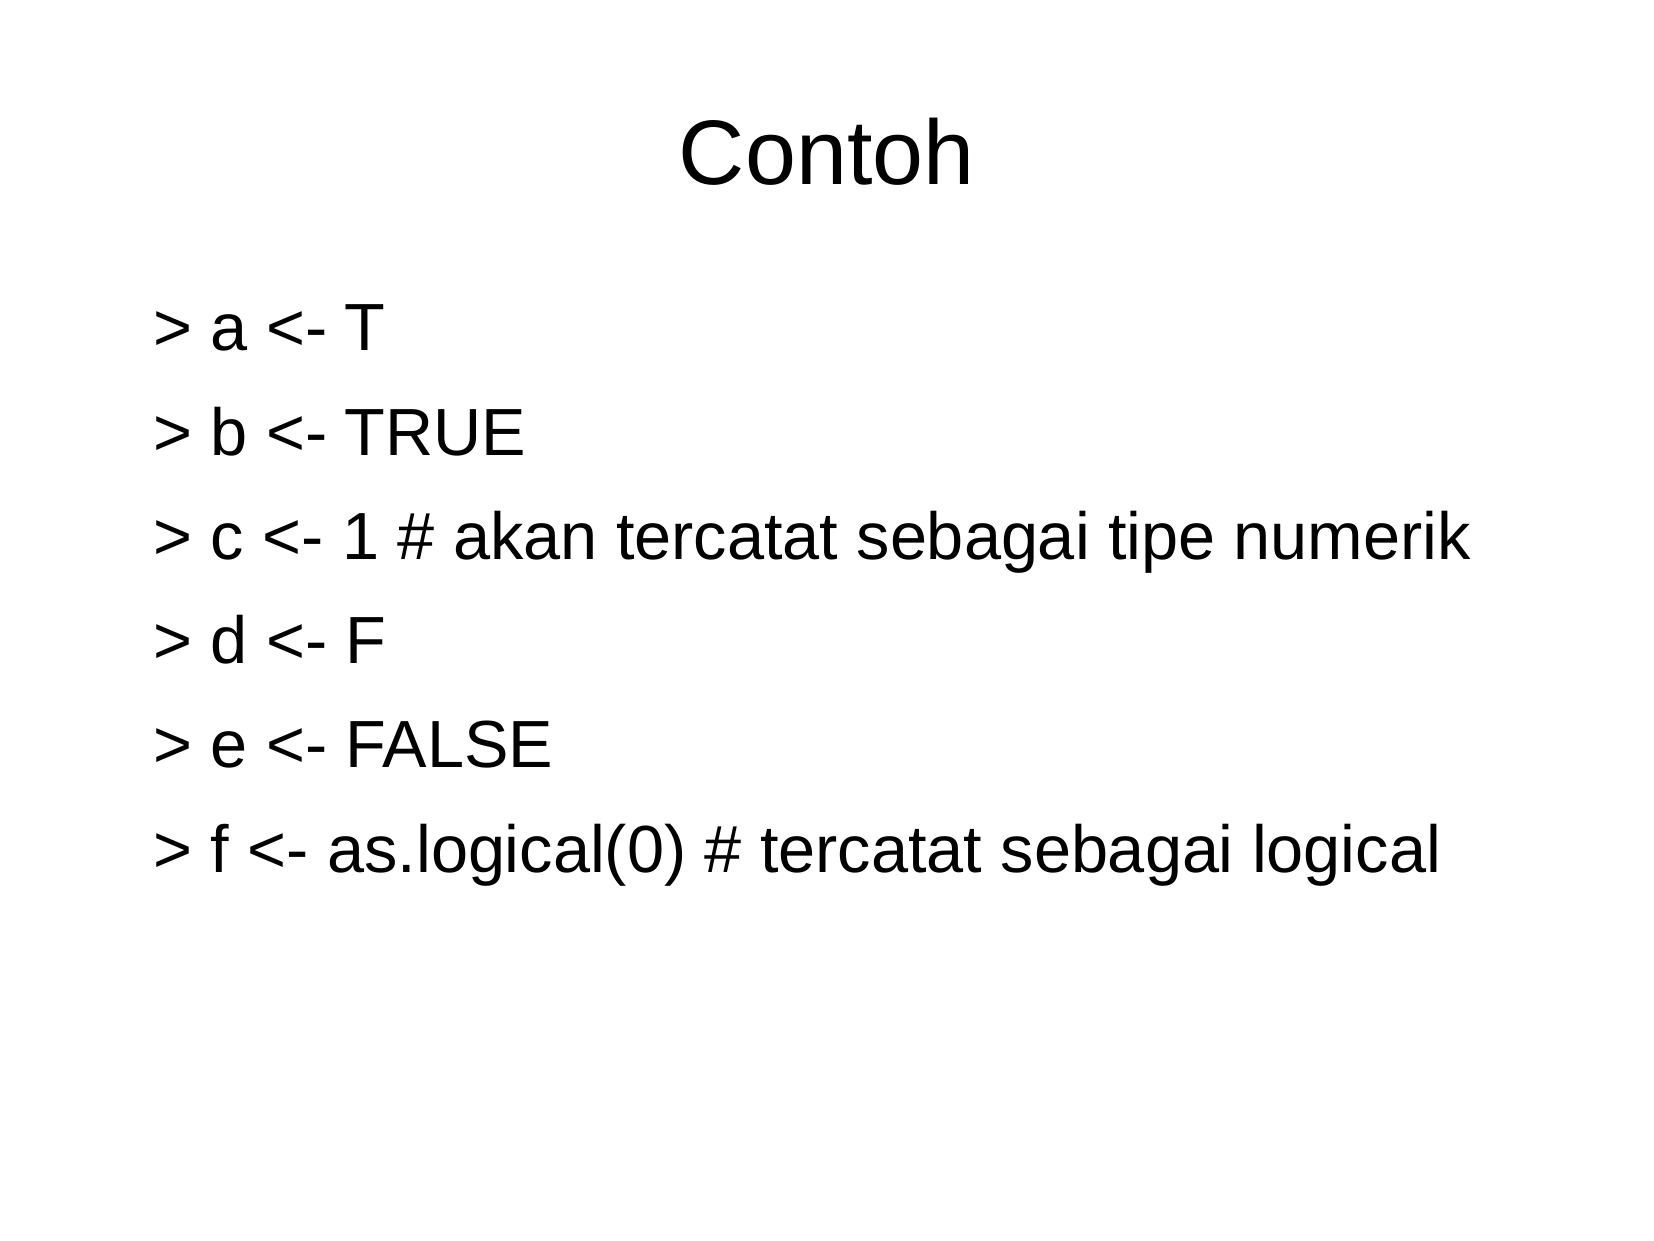

# Contoh
> a <- T
> b <- TRUE
> c <- 1 # akan tercatat sebagai tipe numerik
> d <- F
> e <- FALSE
> f <- as.logical(0) # tercatat sebagai logical